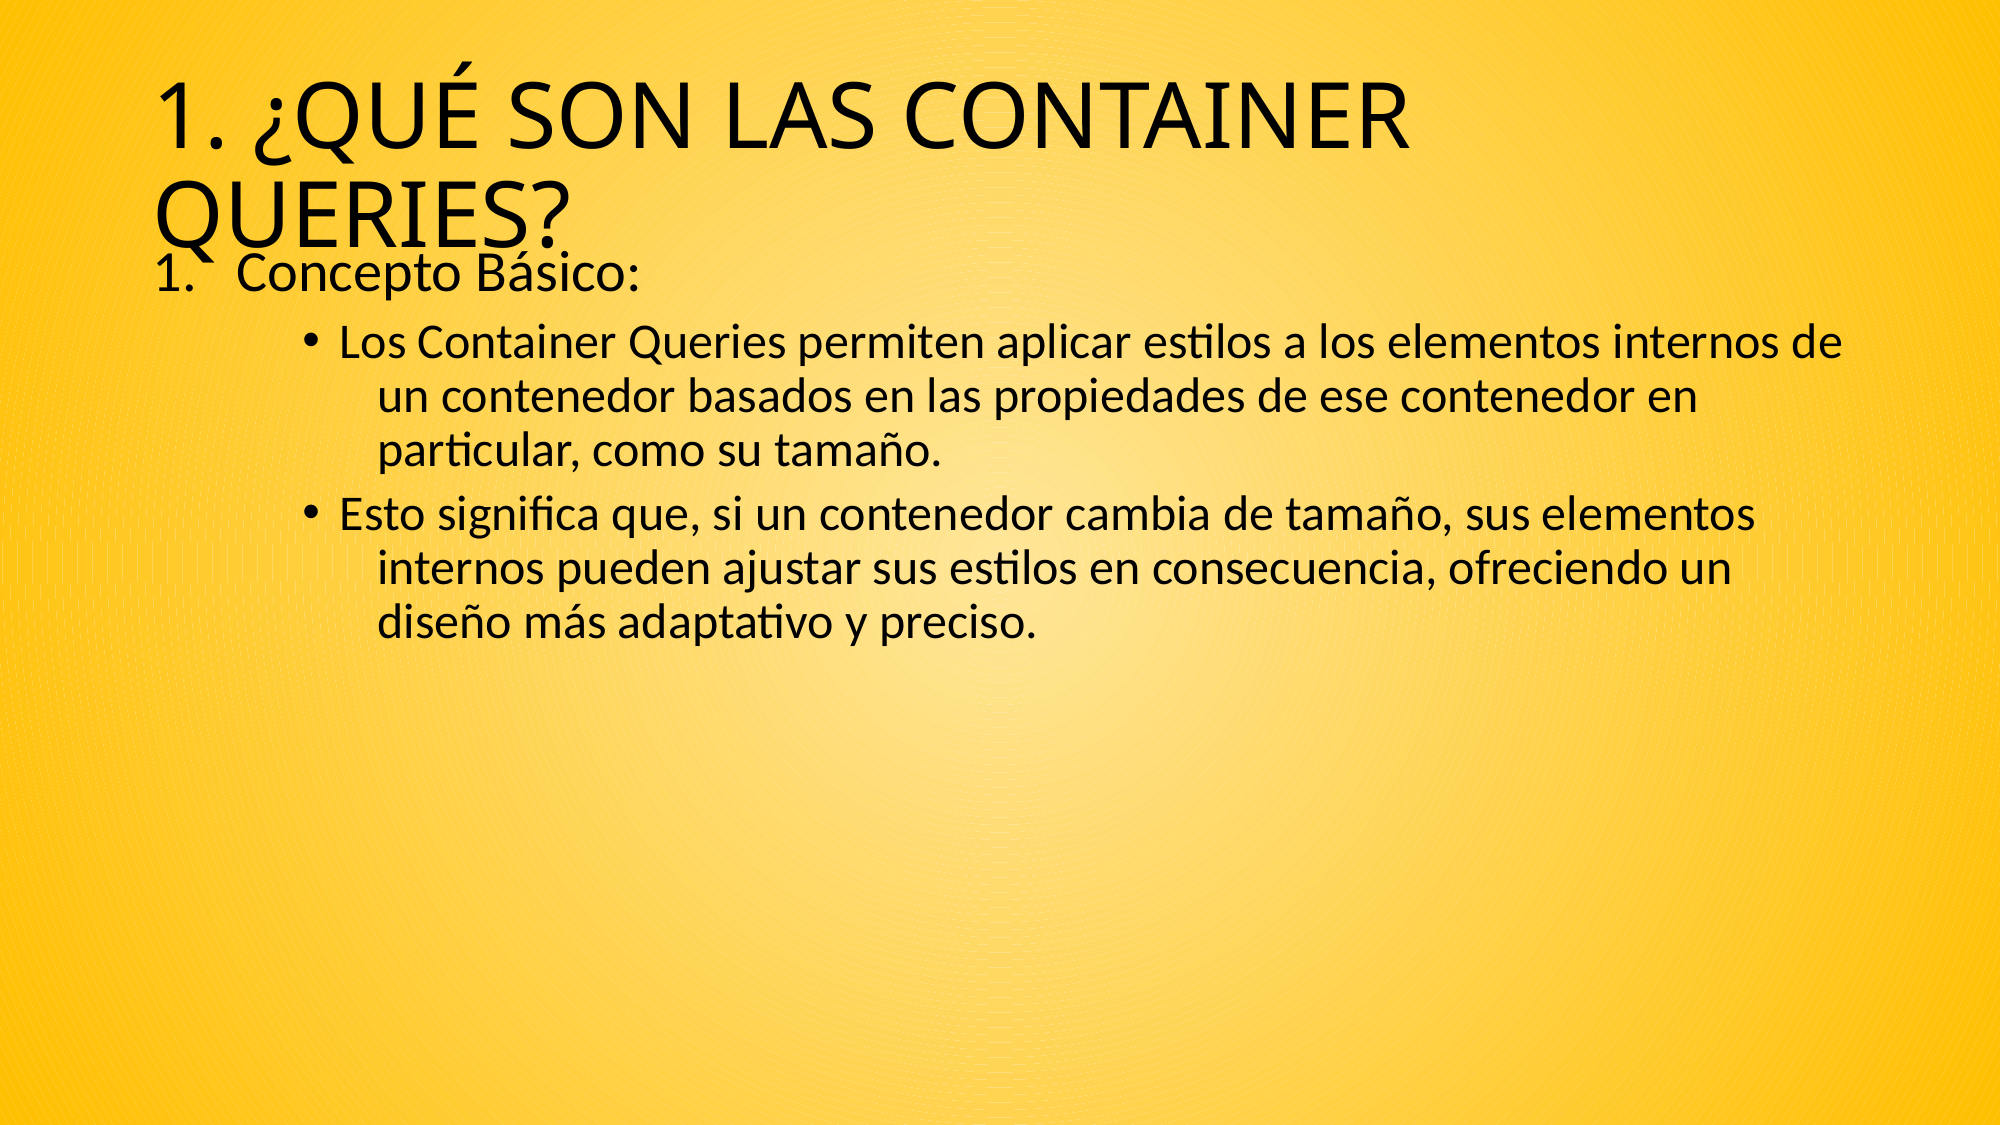

# 1. ¿QUÉ SON LAS CONTAINER QUERIES?
Concepto Básico:
Los Container Queries permiten aplicar estilos a los elementos internos de un contenedor basados en las propiedades de ese contenedor en particular, como su tamaño.
Esto significa que, si un contenedor cambia de tamaño, sus elementos internos pueden ajustar sus estilos en consecuencia, ofreciendo un diseño más adaptativo y preciso.